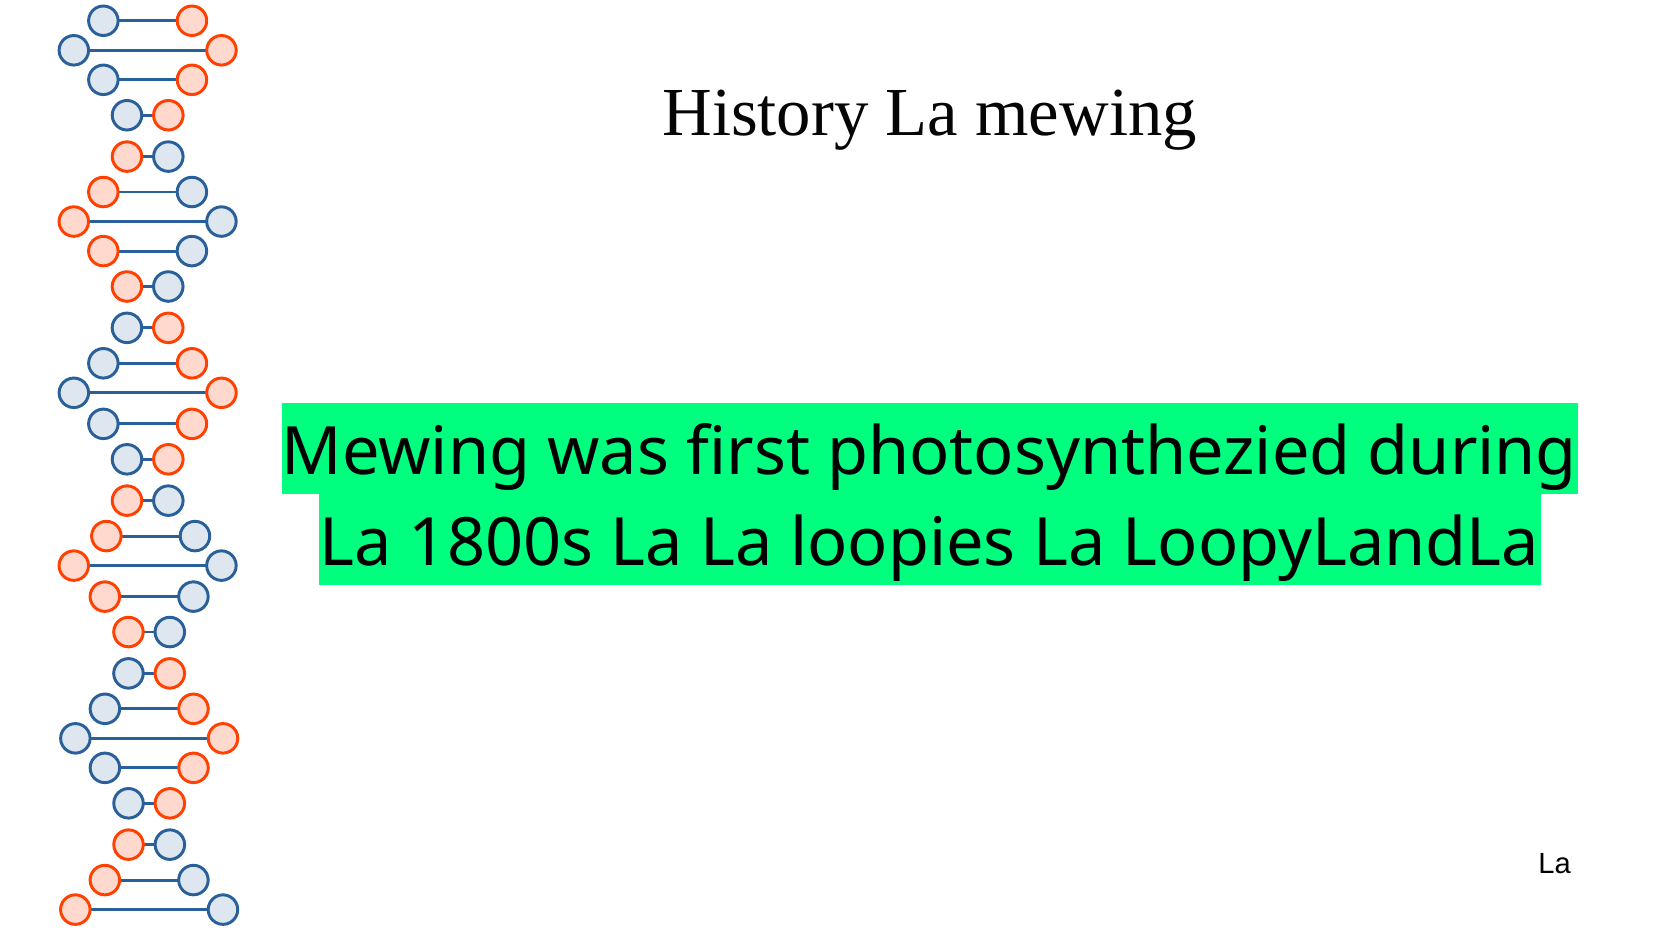

# History La mewing
Mewing was first photosynthezied during La 1800s La La loopies La LoopyLandLa
5